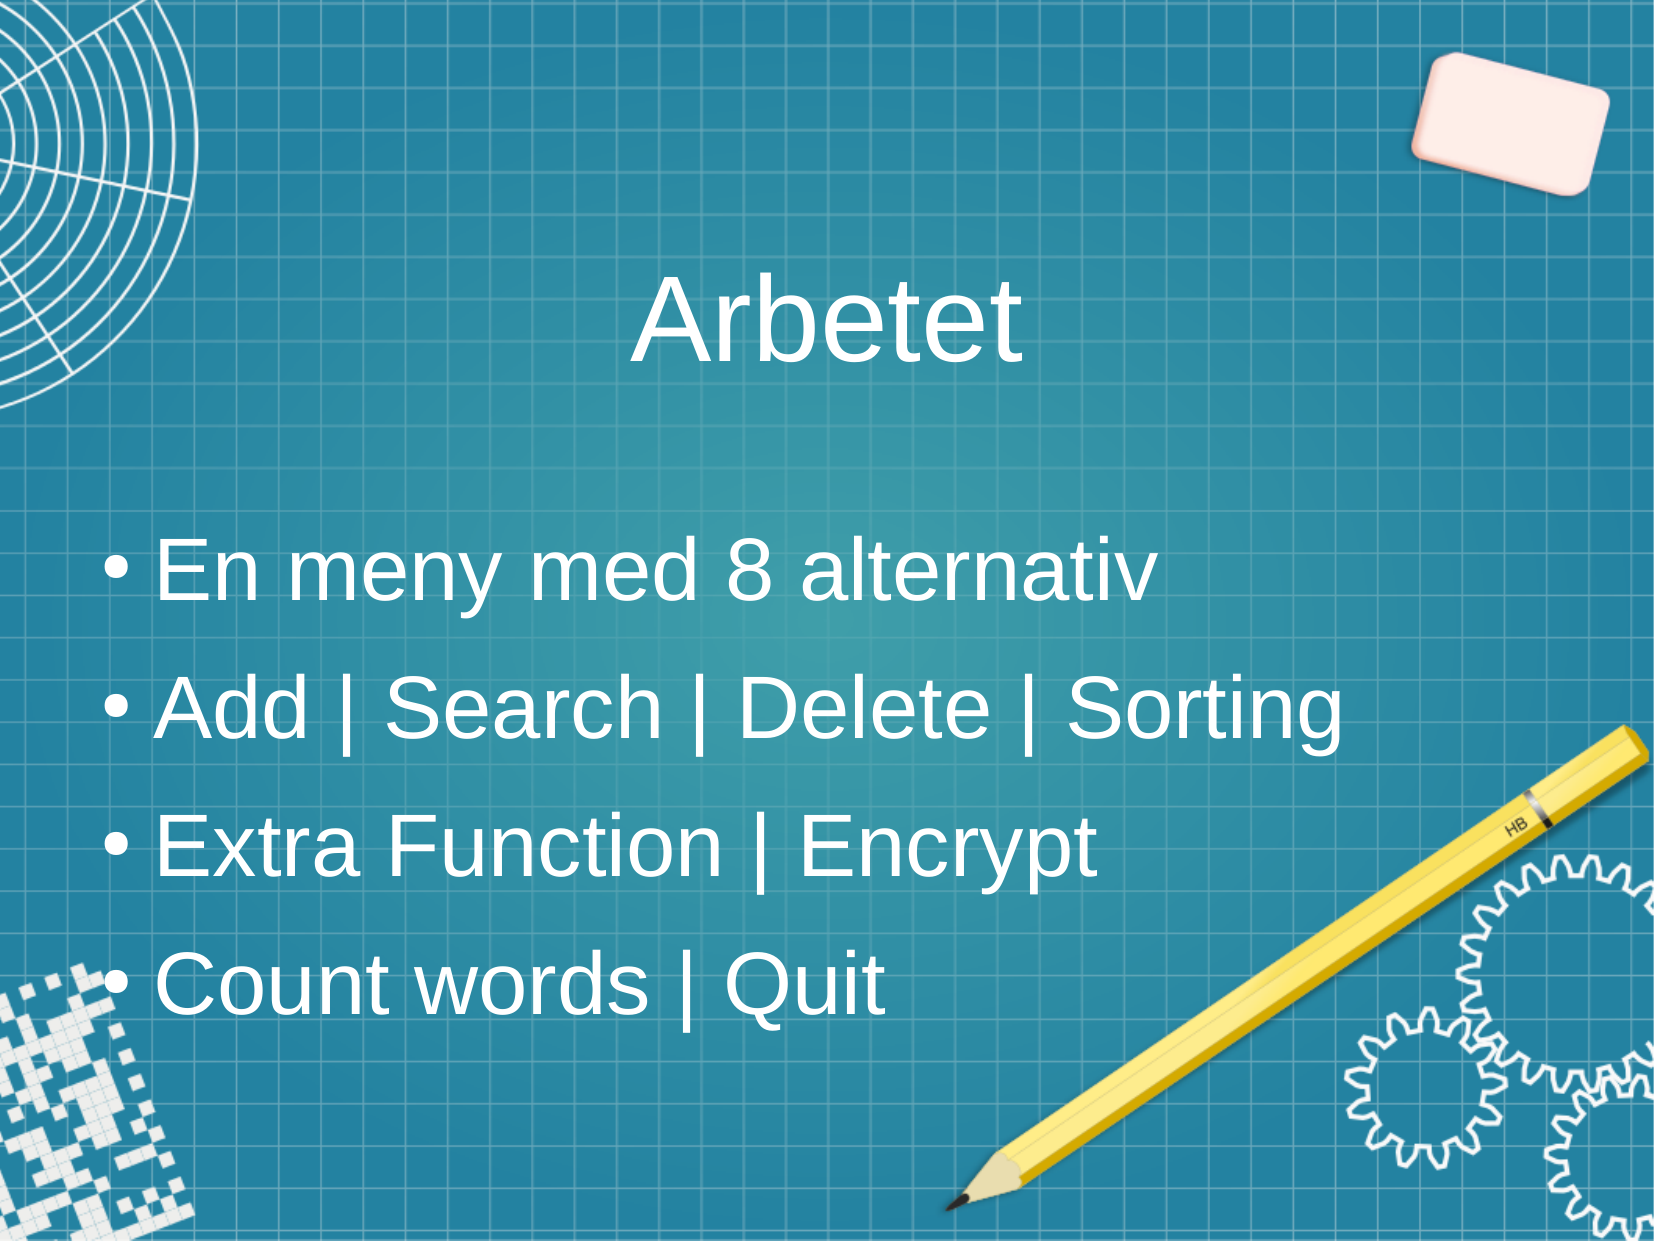

# Arbetet
En meny med 8 alternativ
Add | Search | Delete | Sorting
Extra Function | Encrypt
Count words | Quit